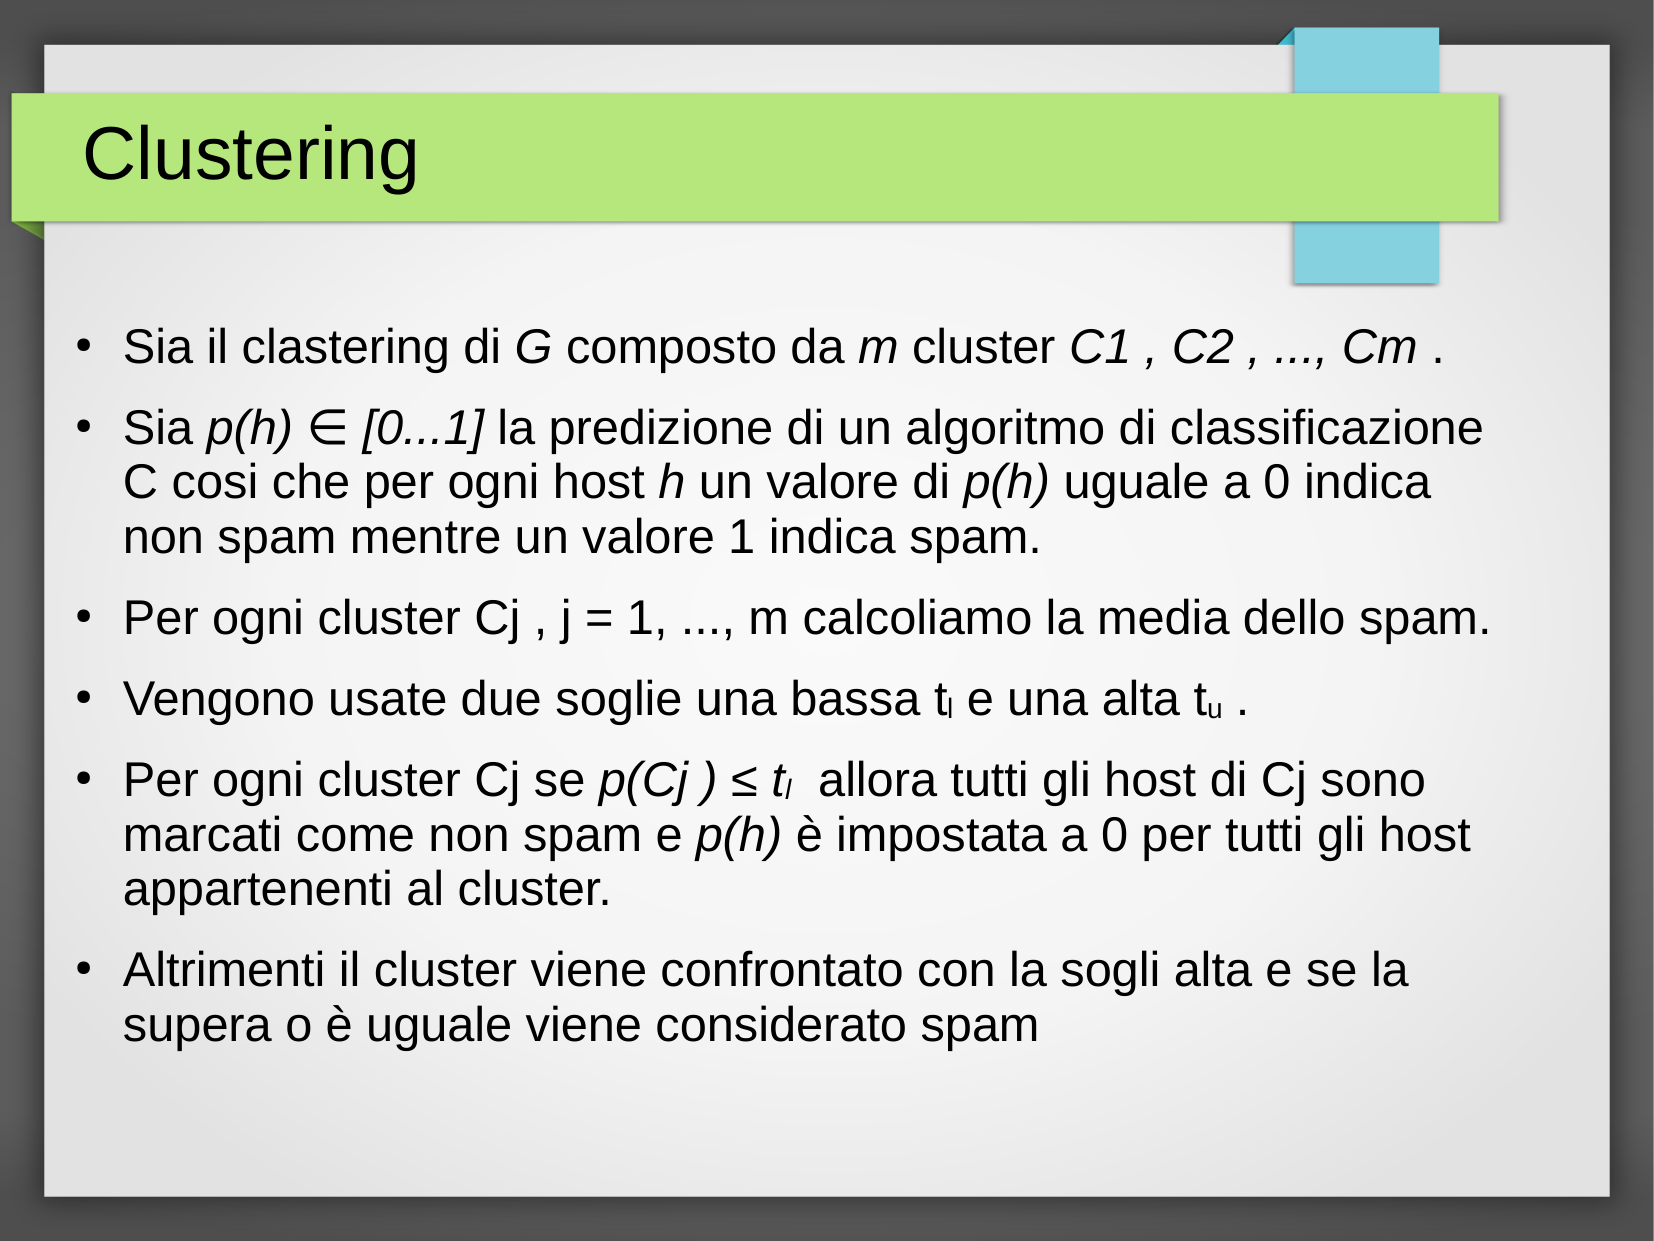

# Clustering
Sia il clastering di G composto da m cluster C1 , C2 , ..., Cm .
Sia p(h) ∈ [0...1] la predizione di un algoritmo di classificazione C cosi che per ogni host h un valore di p(h) uguale a 0 indica non spam mentre un valore 1 indica spam.
Per ogni cluster Cj , j = 1, ..., m calcoliamo la media dello spam.
Vengono usate due soglie una bassa tl e una alta tu .
Per ogni cluster Cj se p(Cj ) ≤ tl allora tutti gli host di Cj sono marcati come non spam e p(h) è impostata a 0 per tutti gli host appartenenti al cluster.
Altrimenti il cluster viene confrontato con la sogli alta e se la supera o è uguale viene considerato spam